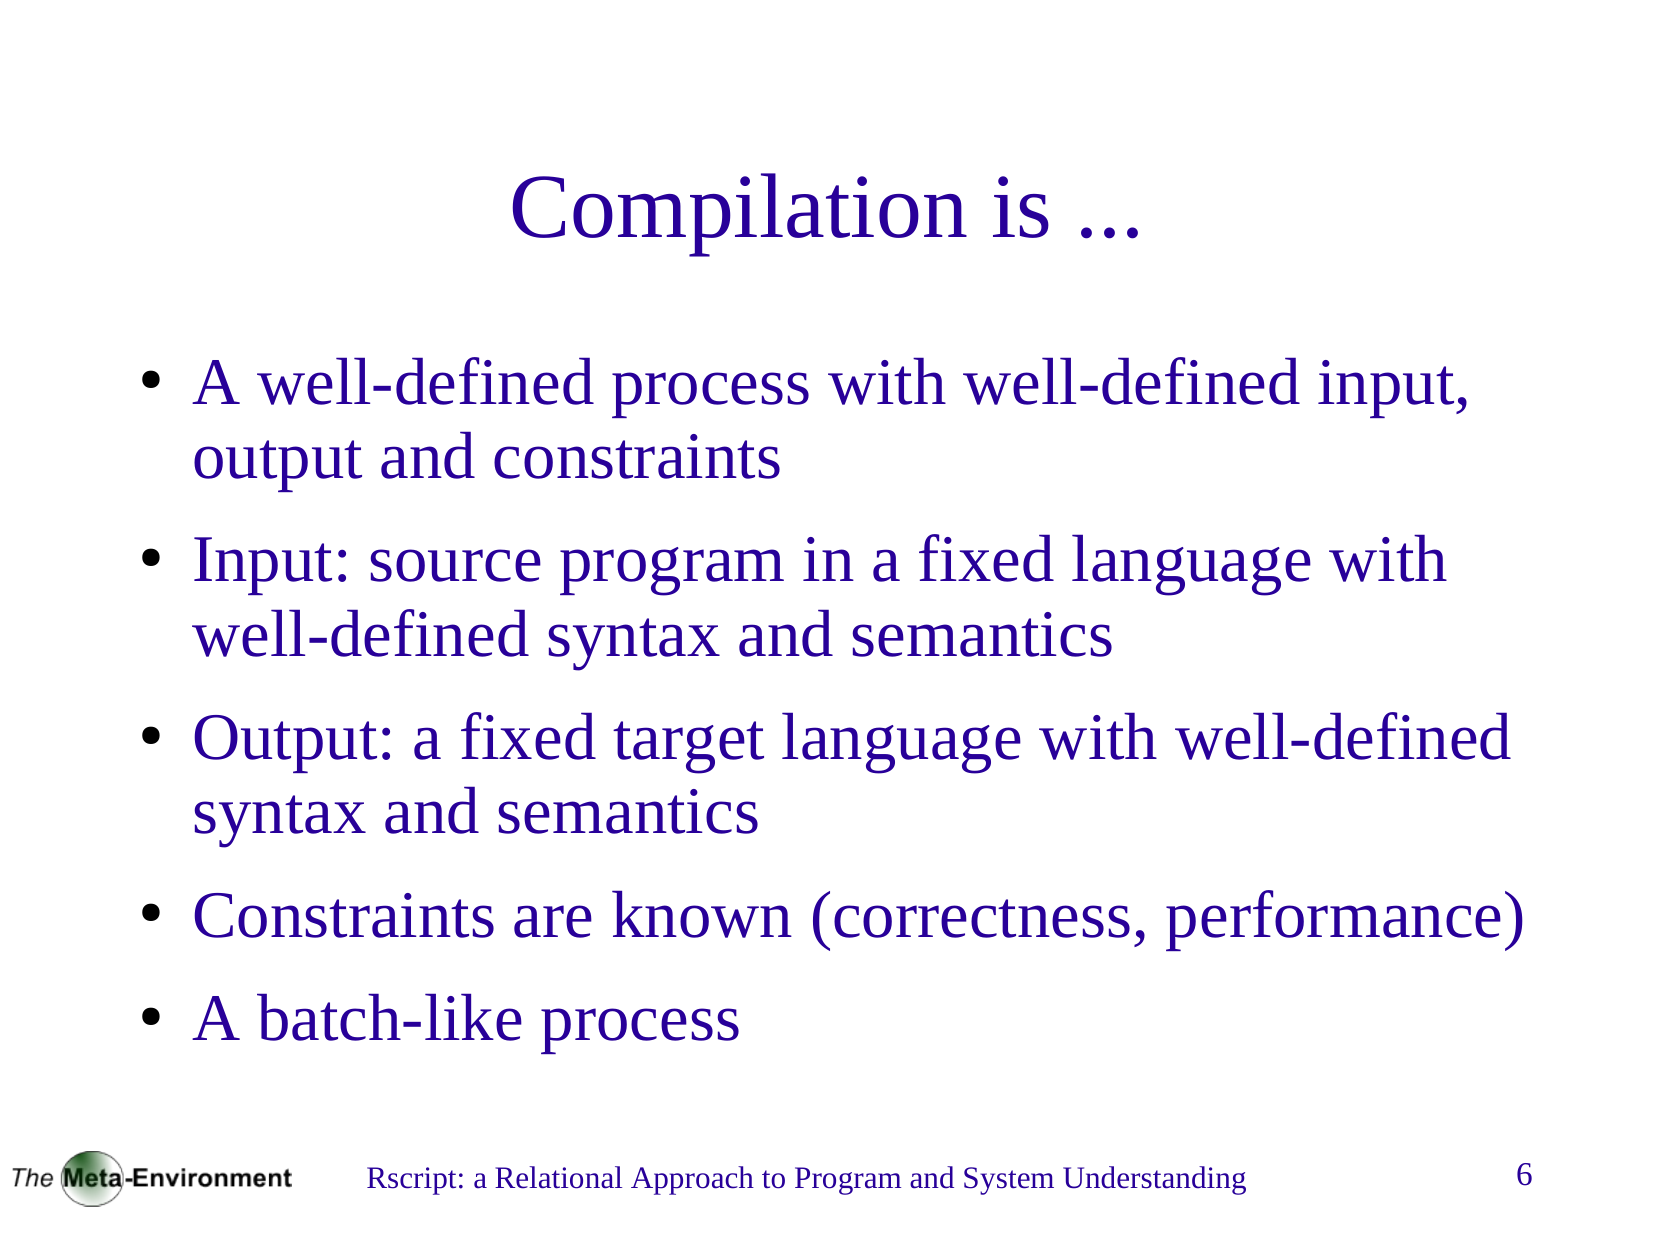

# Compilation is ...
A well-defined process with well-defined input, output and constraints
Input: source program in a fixed language with well-defined syntax and semantics
Output: a fixed target language with well-defined syntax and semantics
Constraints are known (correctness, performance)
A batch-like process